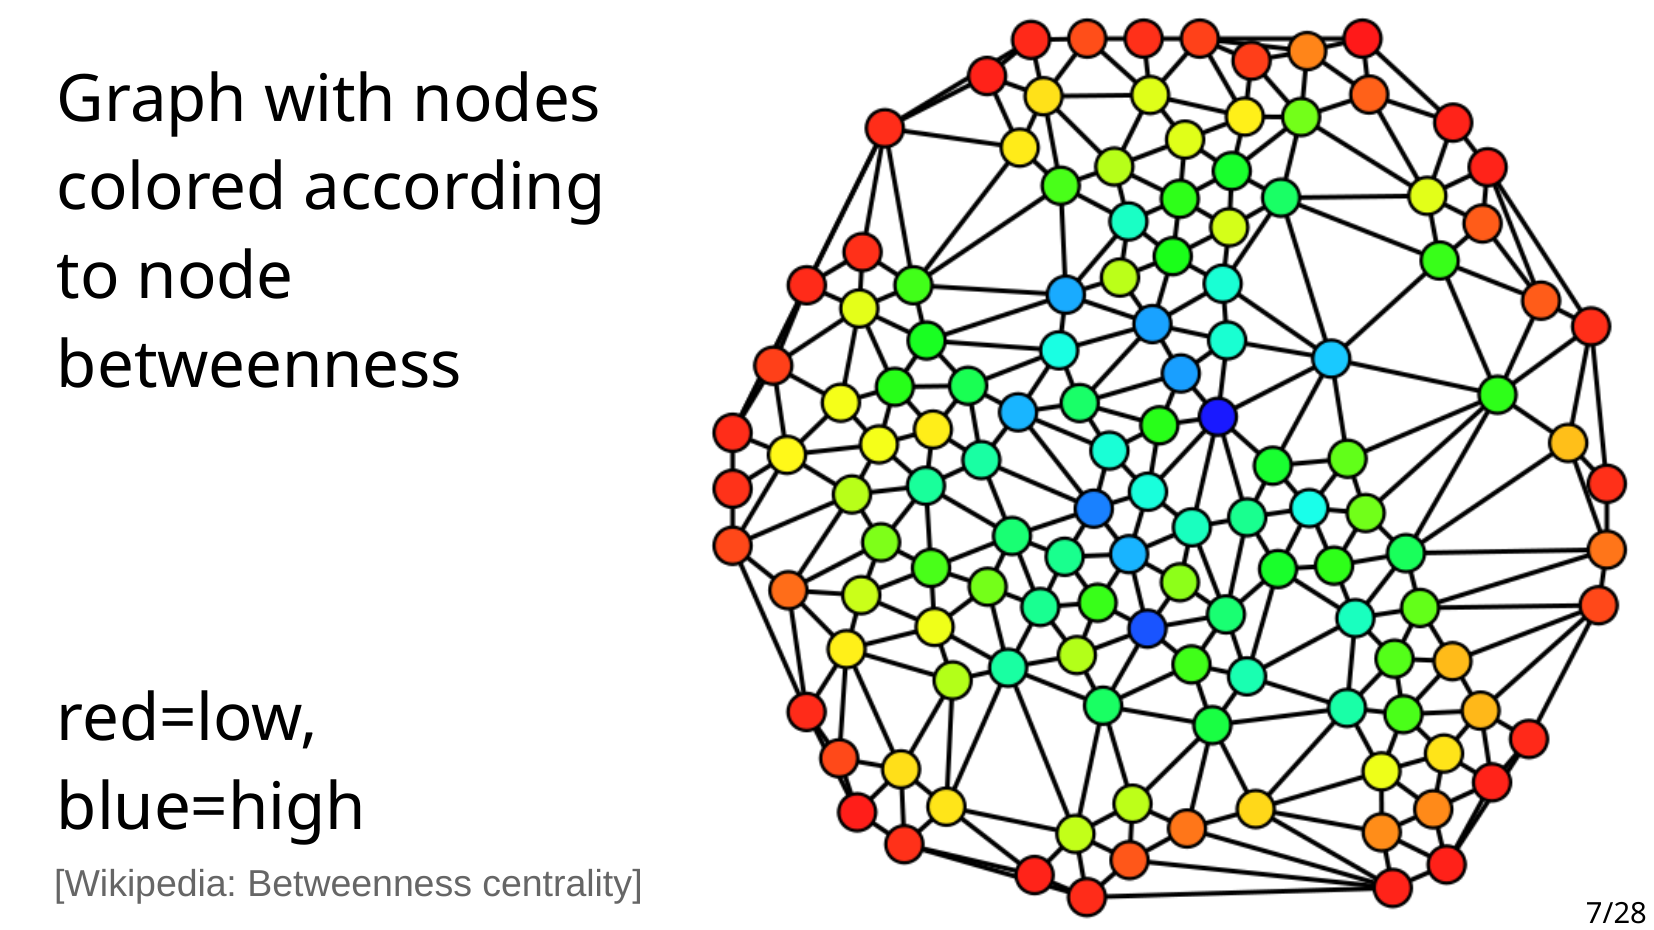

# Graph with nodes colored according to node betweenness
red=low, blue=high
[Wikipedia: Betweenness centrality]
7